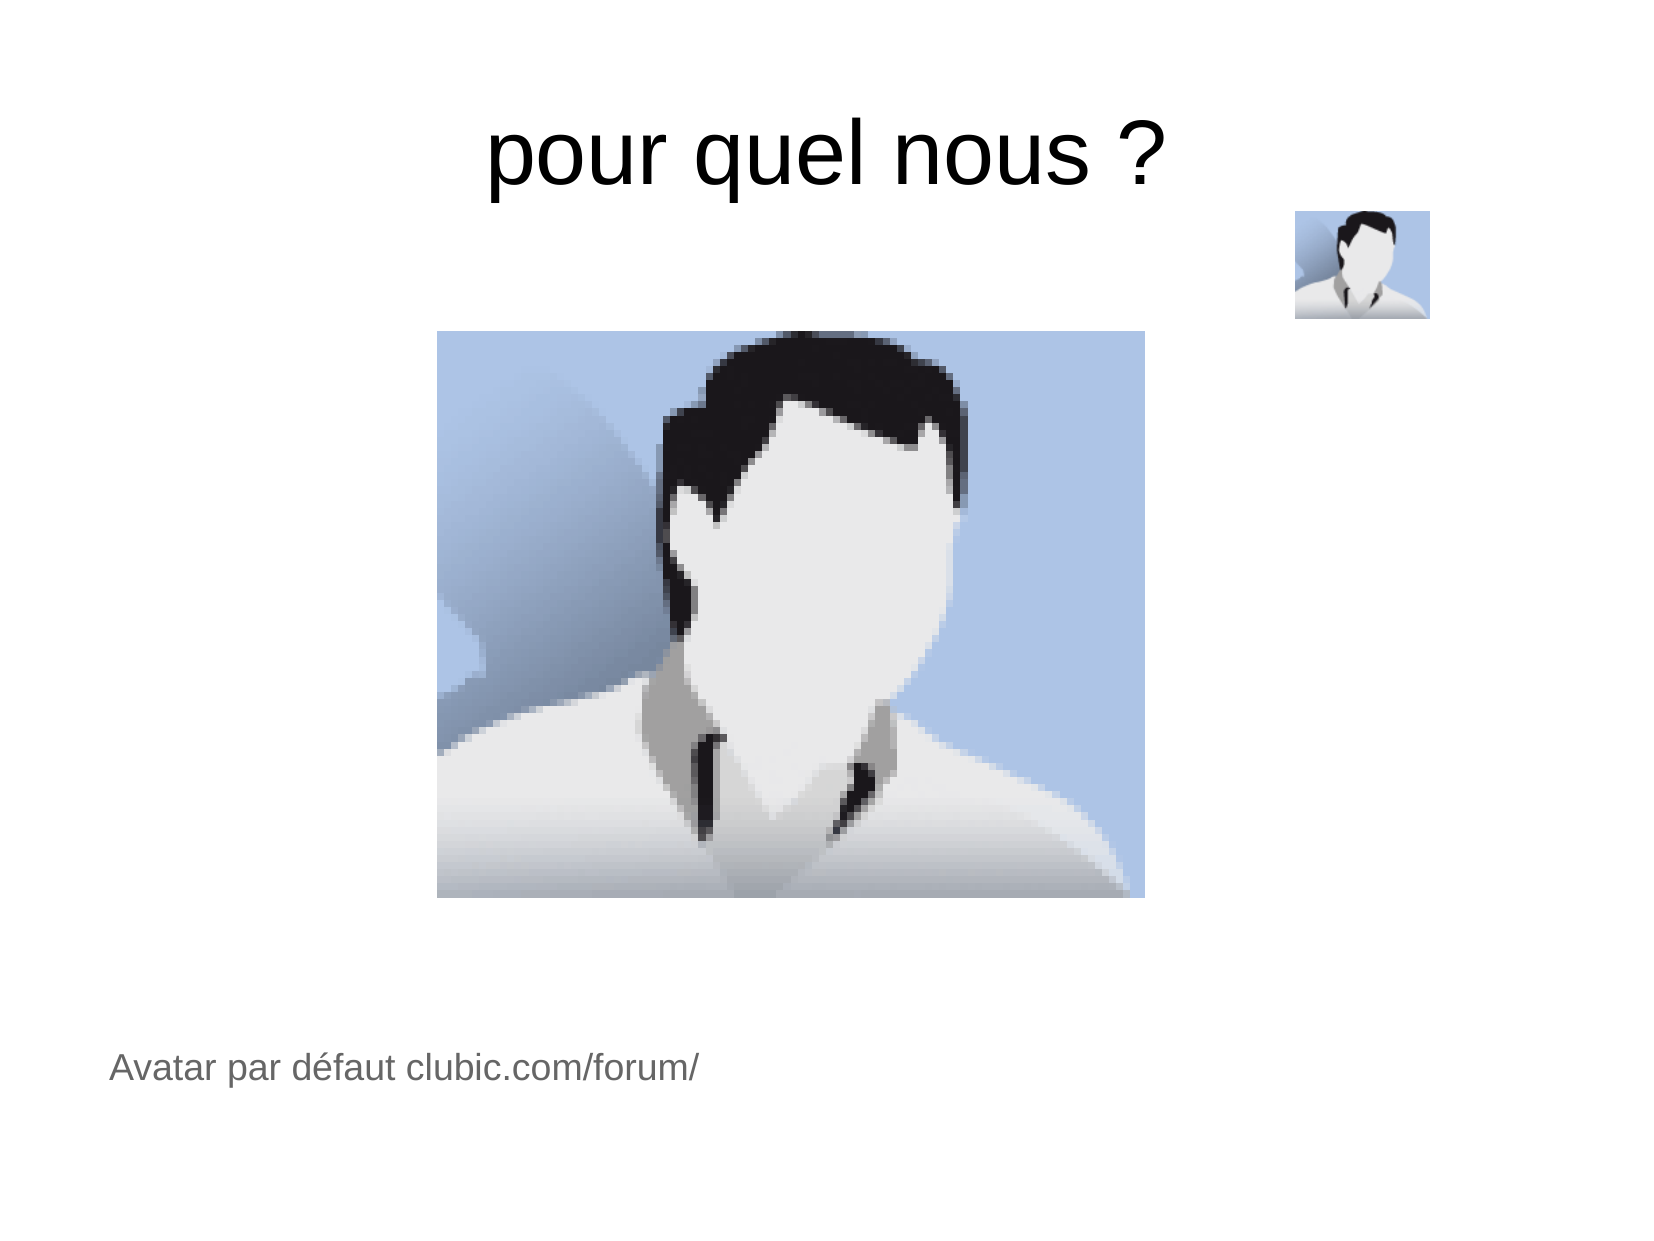

# pour quel nous ?
Avatar par défaut clubic.com/forum/